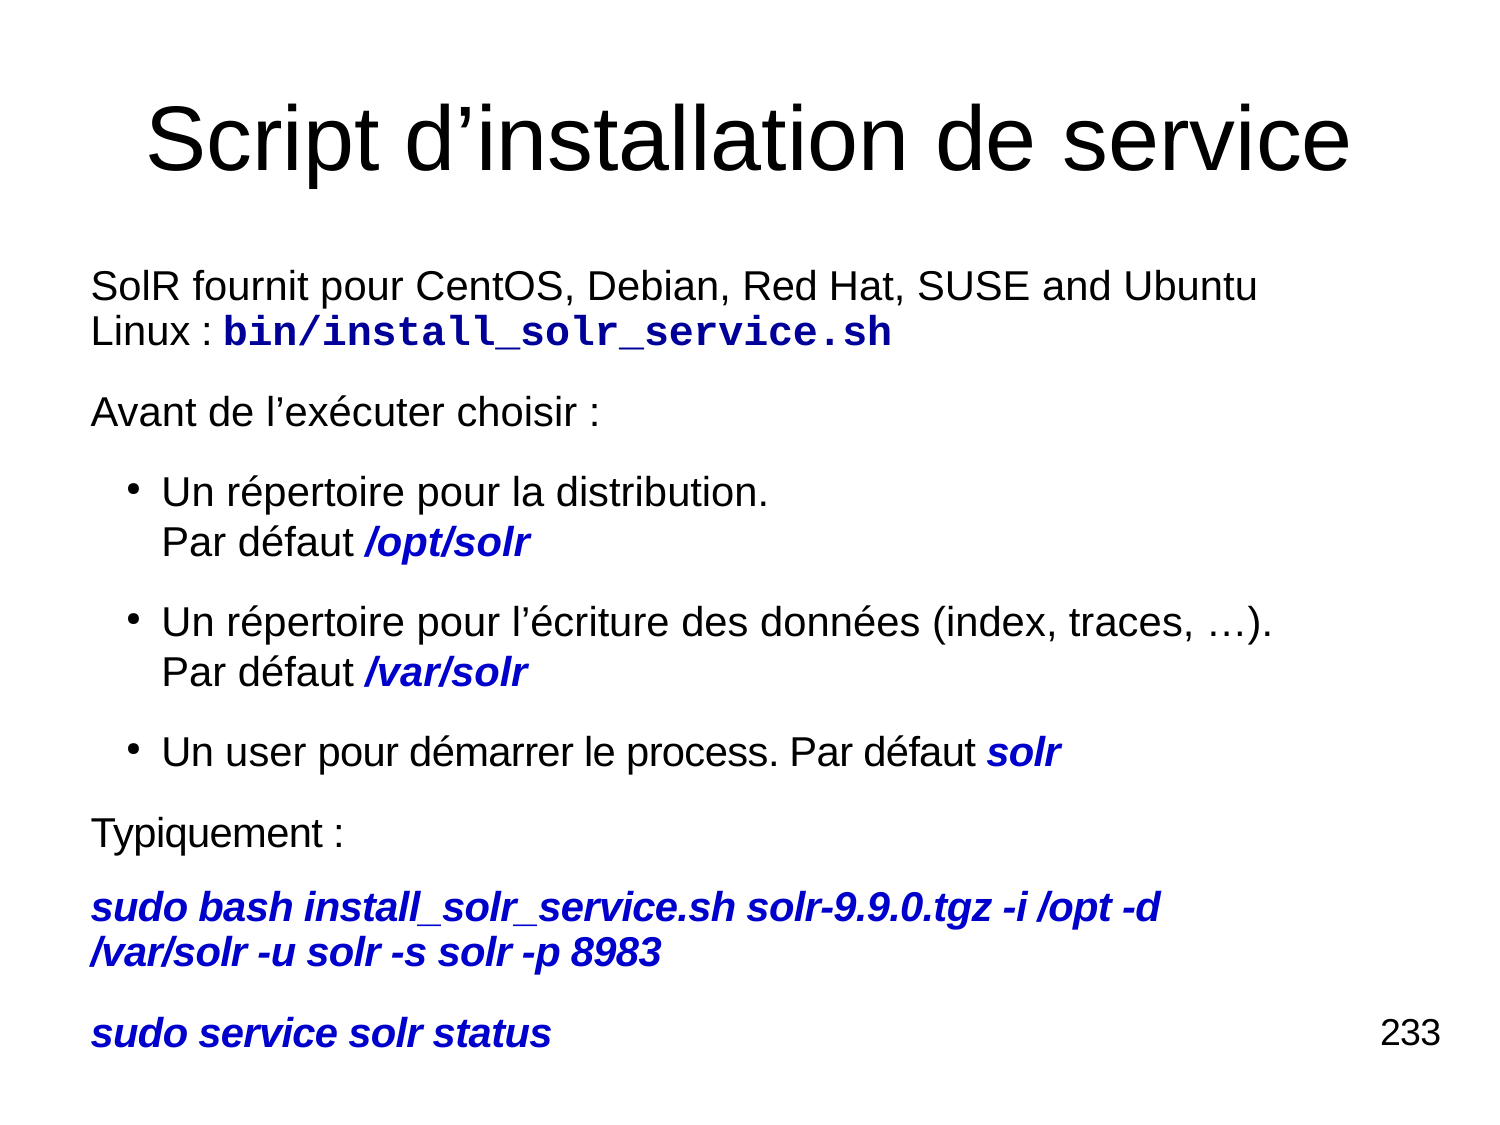

# Script d’installation de service
SolR fournit pour CentOS, Debian, Red Hat, SUSE and Ubuntu Linux : bin/install_solr_service.sh
Avant de l’exécuter choisir :
Un répertoire pour la distribution.
Par défaut /opt/solr
Un répertoire pour l’écriture des données (index, traces, …). Par défaut /var/solr
Un user pour démarrer le process. Par défaut solr
Typiquement :
sudo bash install_solr_service.sh solr-9.9.0.tgz -i /opt -d /var/solr -u solr -s solr -p 8983
sudo service solr status
233